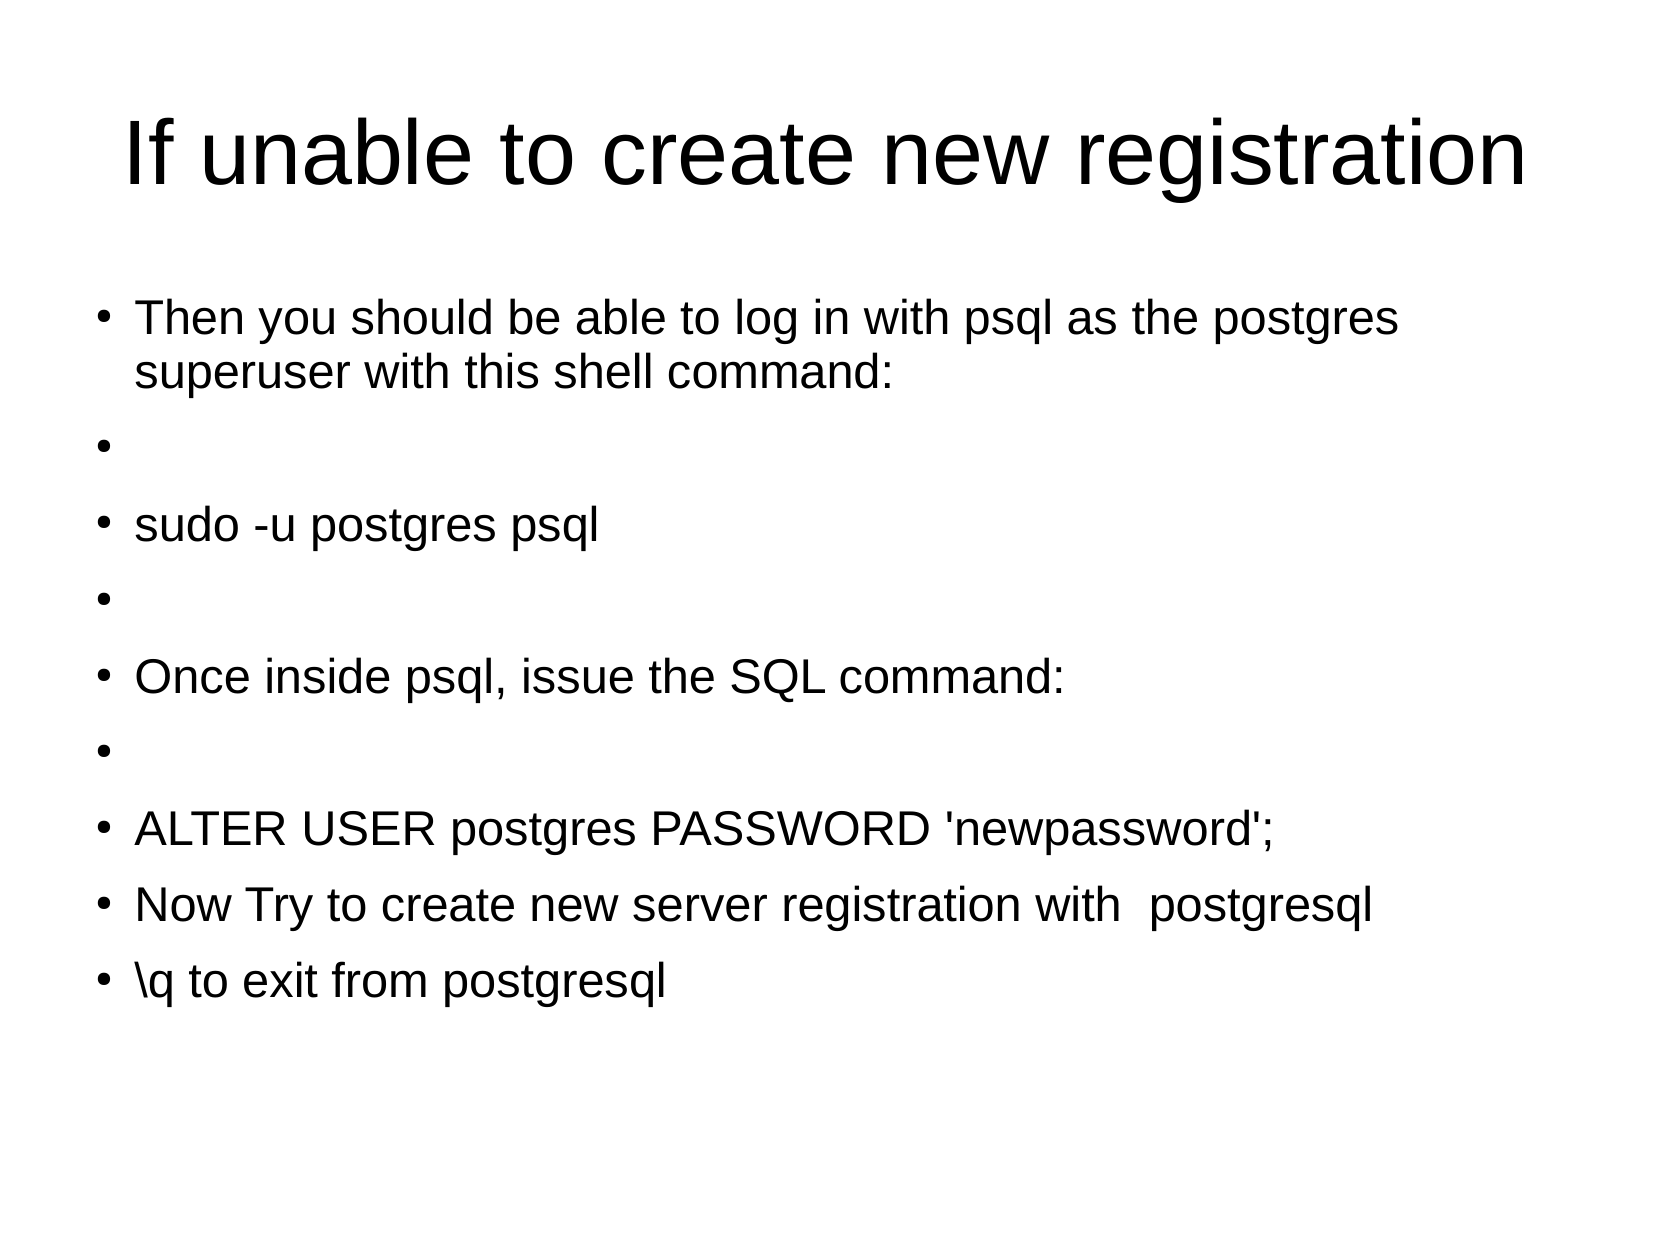

# If unable to create new registration
Then you should be able to log in with psql as the postgres superuser with this shell command:
sudo -u postgres psql
Once inside psql, issue the SQL command:
ALTER USER postgres PASSWORD 'newpassword';
Now Try to create new server registration with postgresql
\q to exit from postgresql